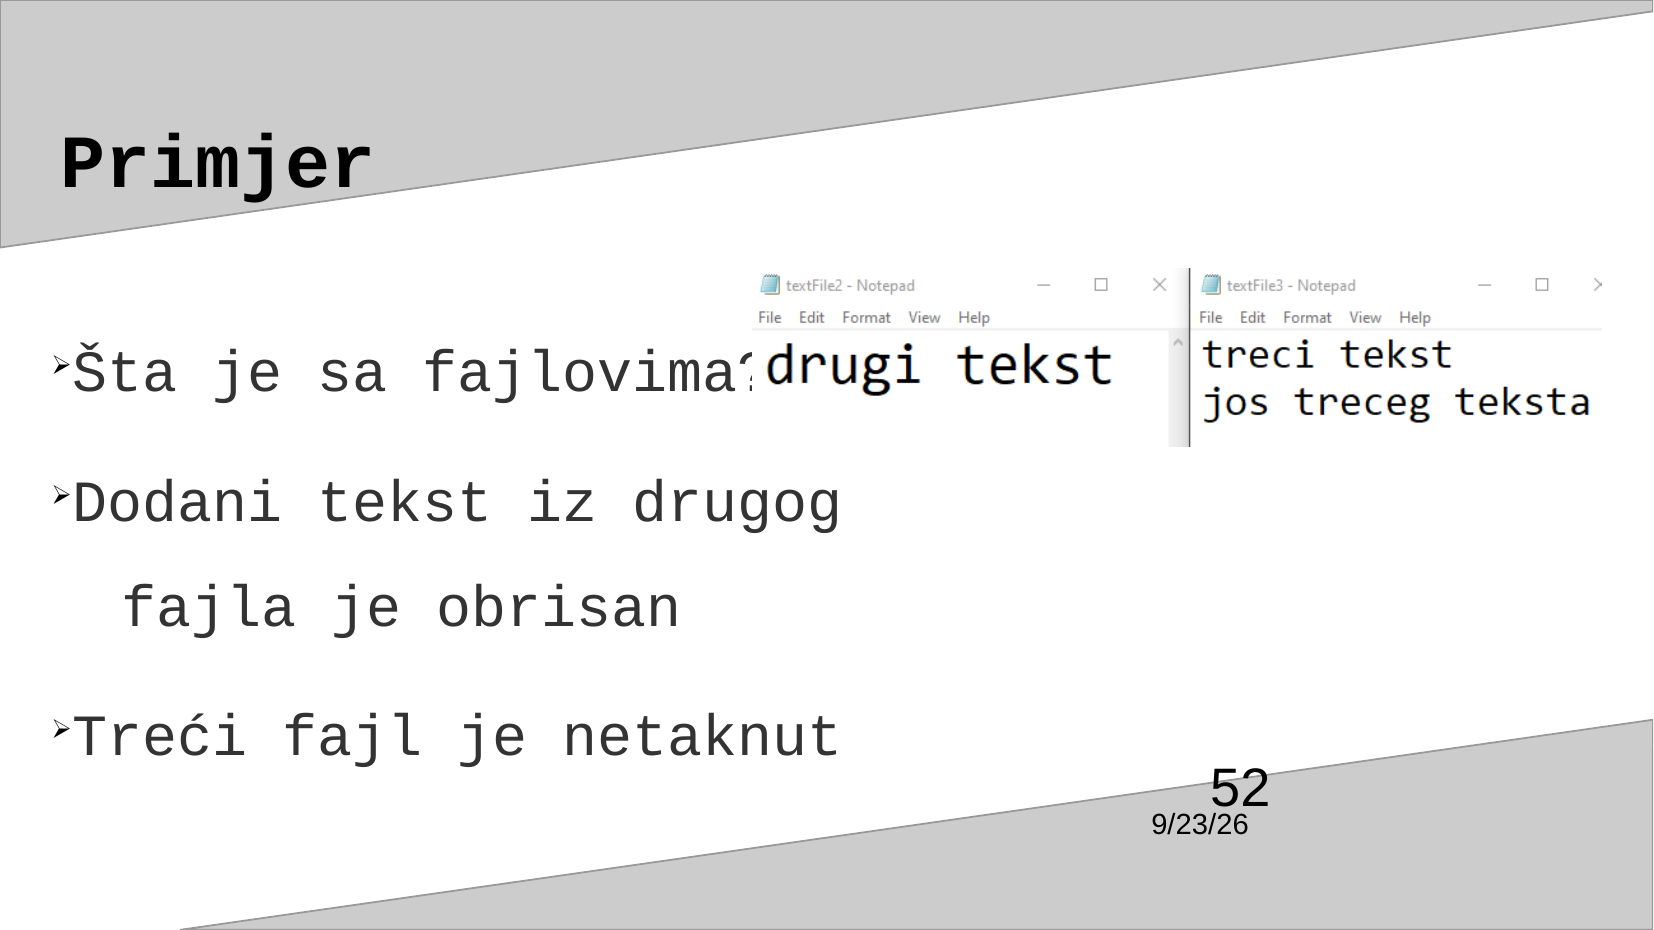

Primjer
# Šta je sa fajlovima?
Dodani tekst iz drugog
 fajla je obrisan
Treći fajl je netaknut
51